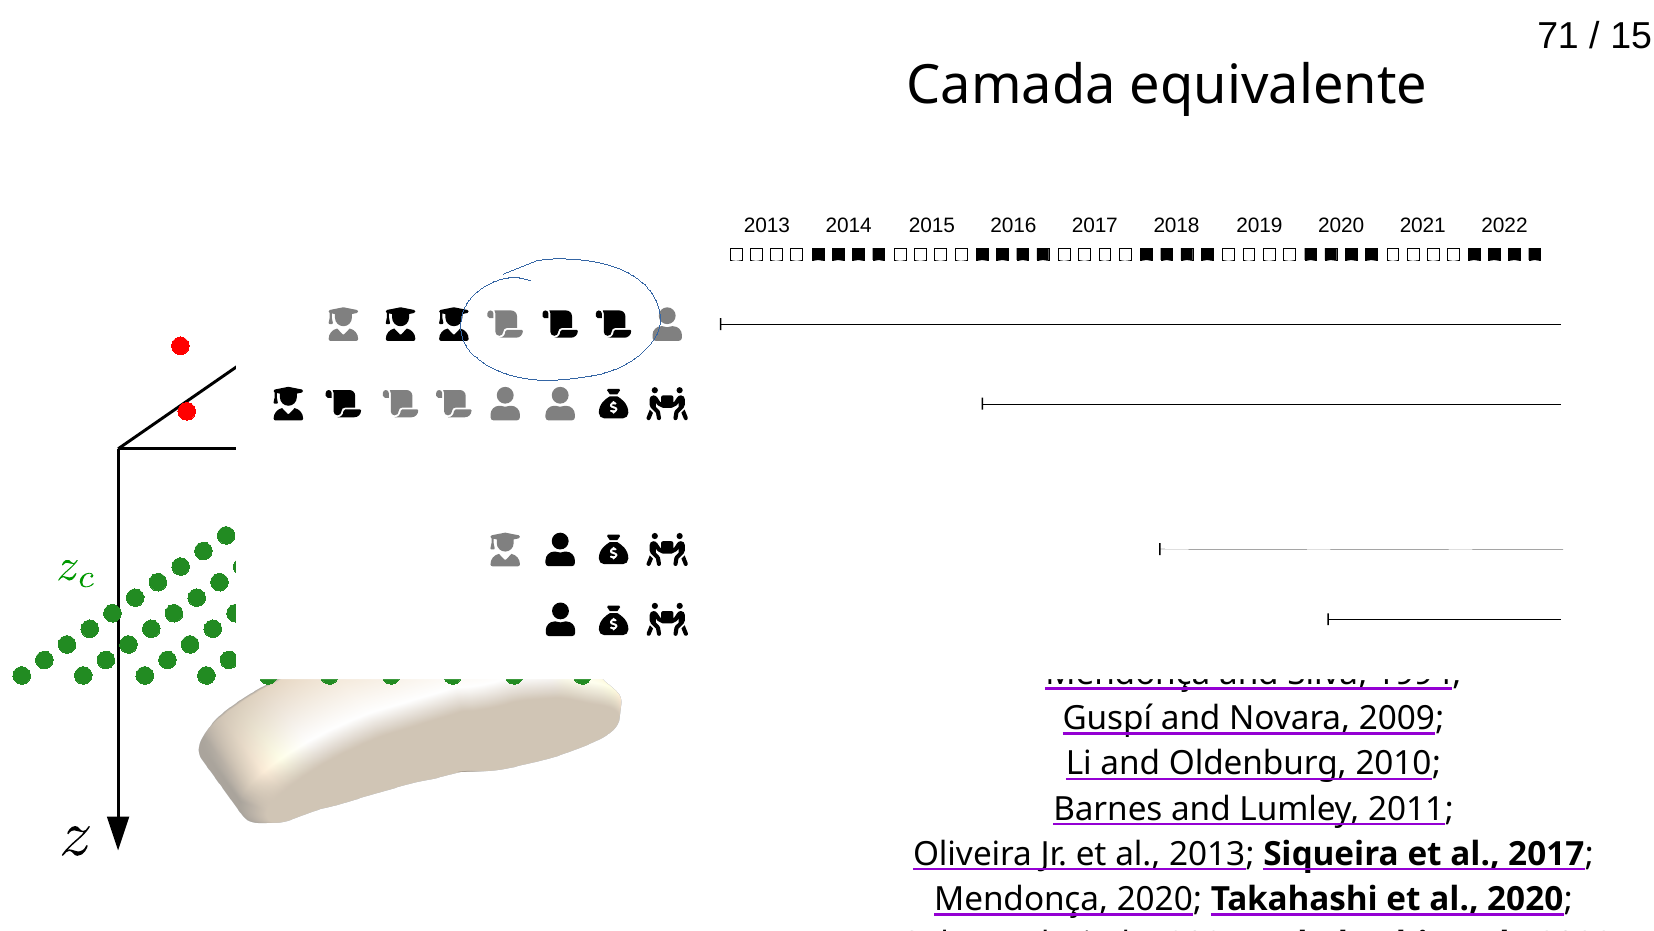

Camada equivalente
Dampney (1969) e Emilia (1973) foram os pioneiros em propor este tipo de técnica para o processamento de dados grav e mag.
Uma quantidade considerável de trabalhos foi publicada desde então sobre a solução eficiente deste sistema linear (e.g., Leão and Silva, 1989; Cordell, 1992; Mendonça and Silva, 1994; Guspı́ and Novara, 2009; Li and Oldenburg, 2010; Barnes and Lumley, 2011; Oliveira Jr. et al., 2013; Siqueira et al., 2017; Mendonça, 2020; Takahashi et al., 2020; Soler and Uieda, 2021; Takahashi et al., 2022)